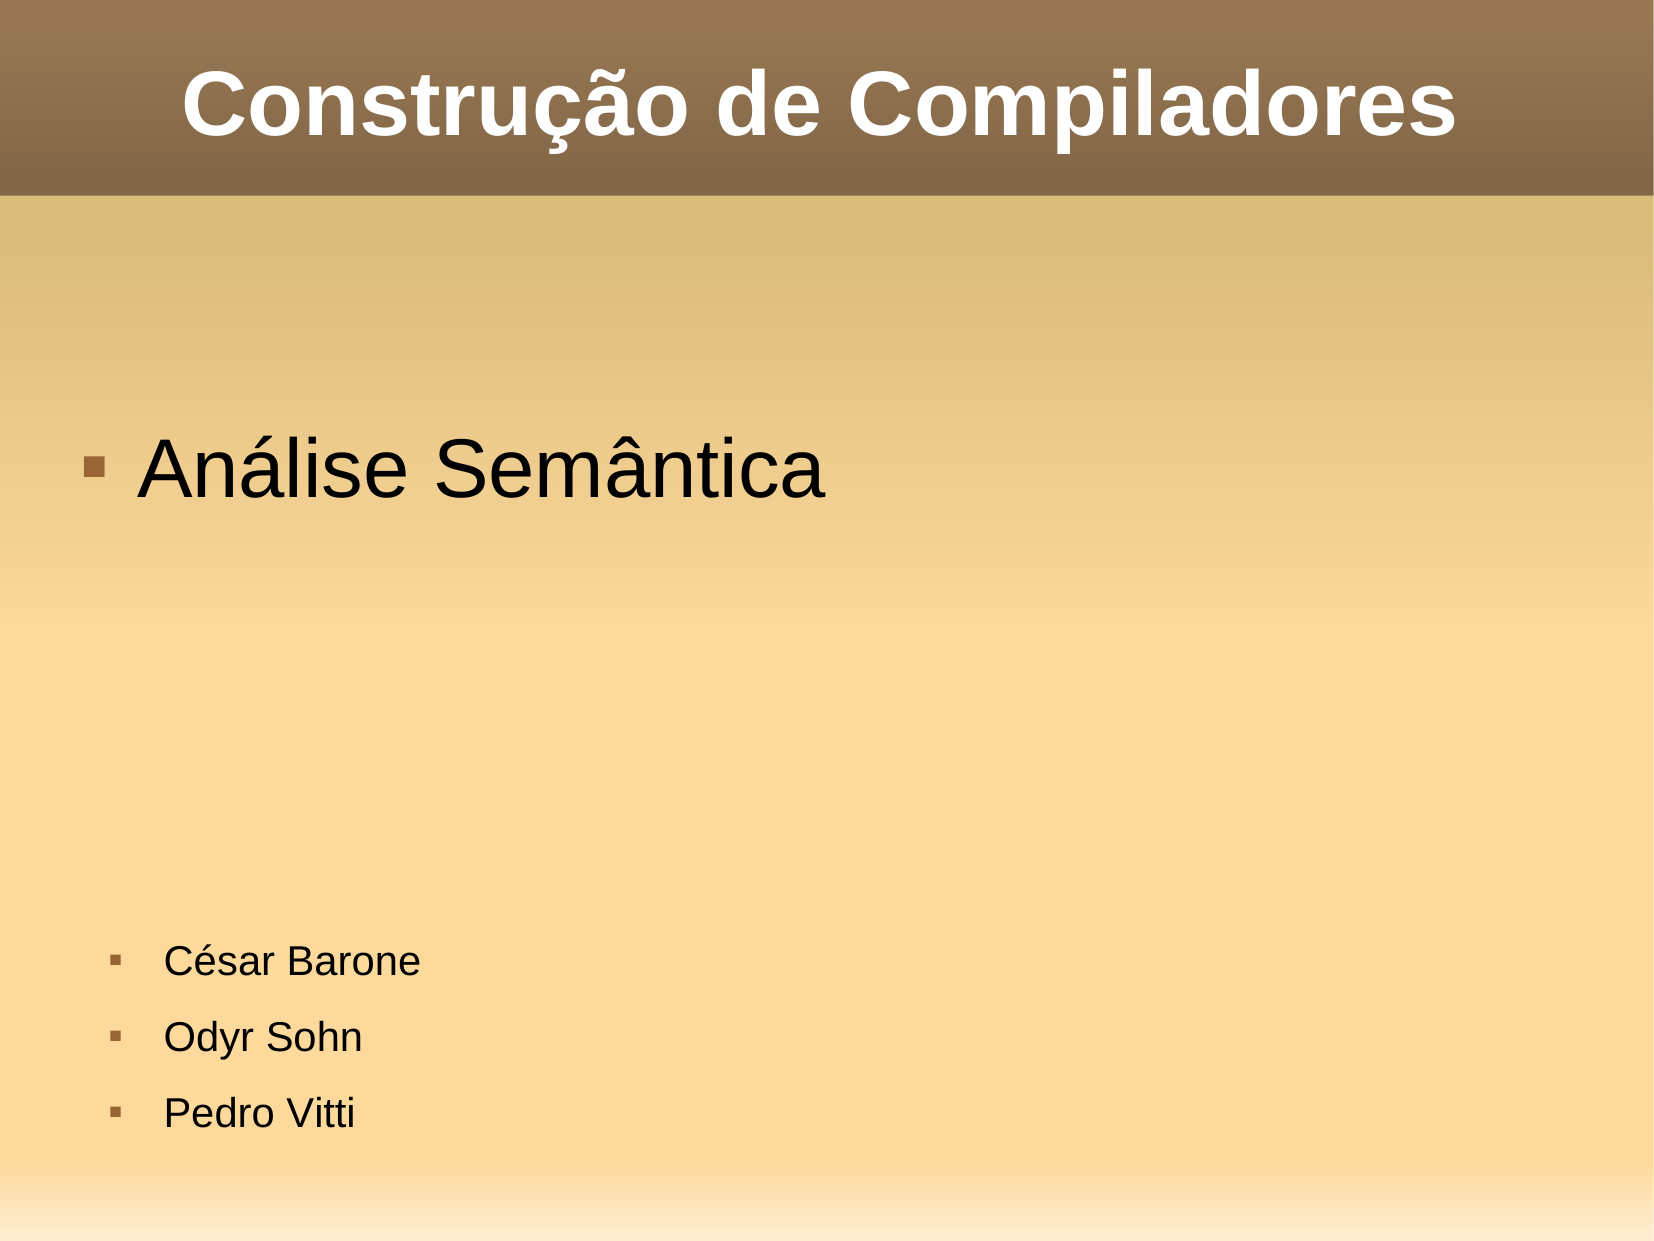

# Construção de Compiladores
Análise Semântica
César Barone
Odyr Sohn
Pedro Vitti